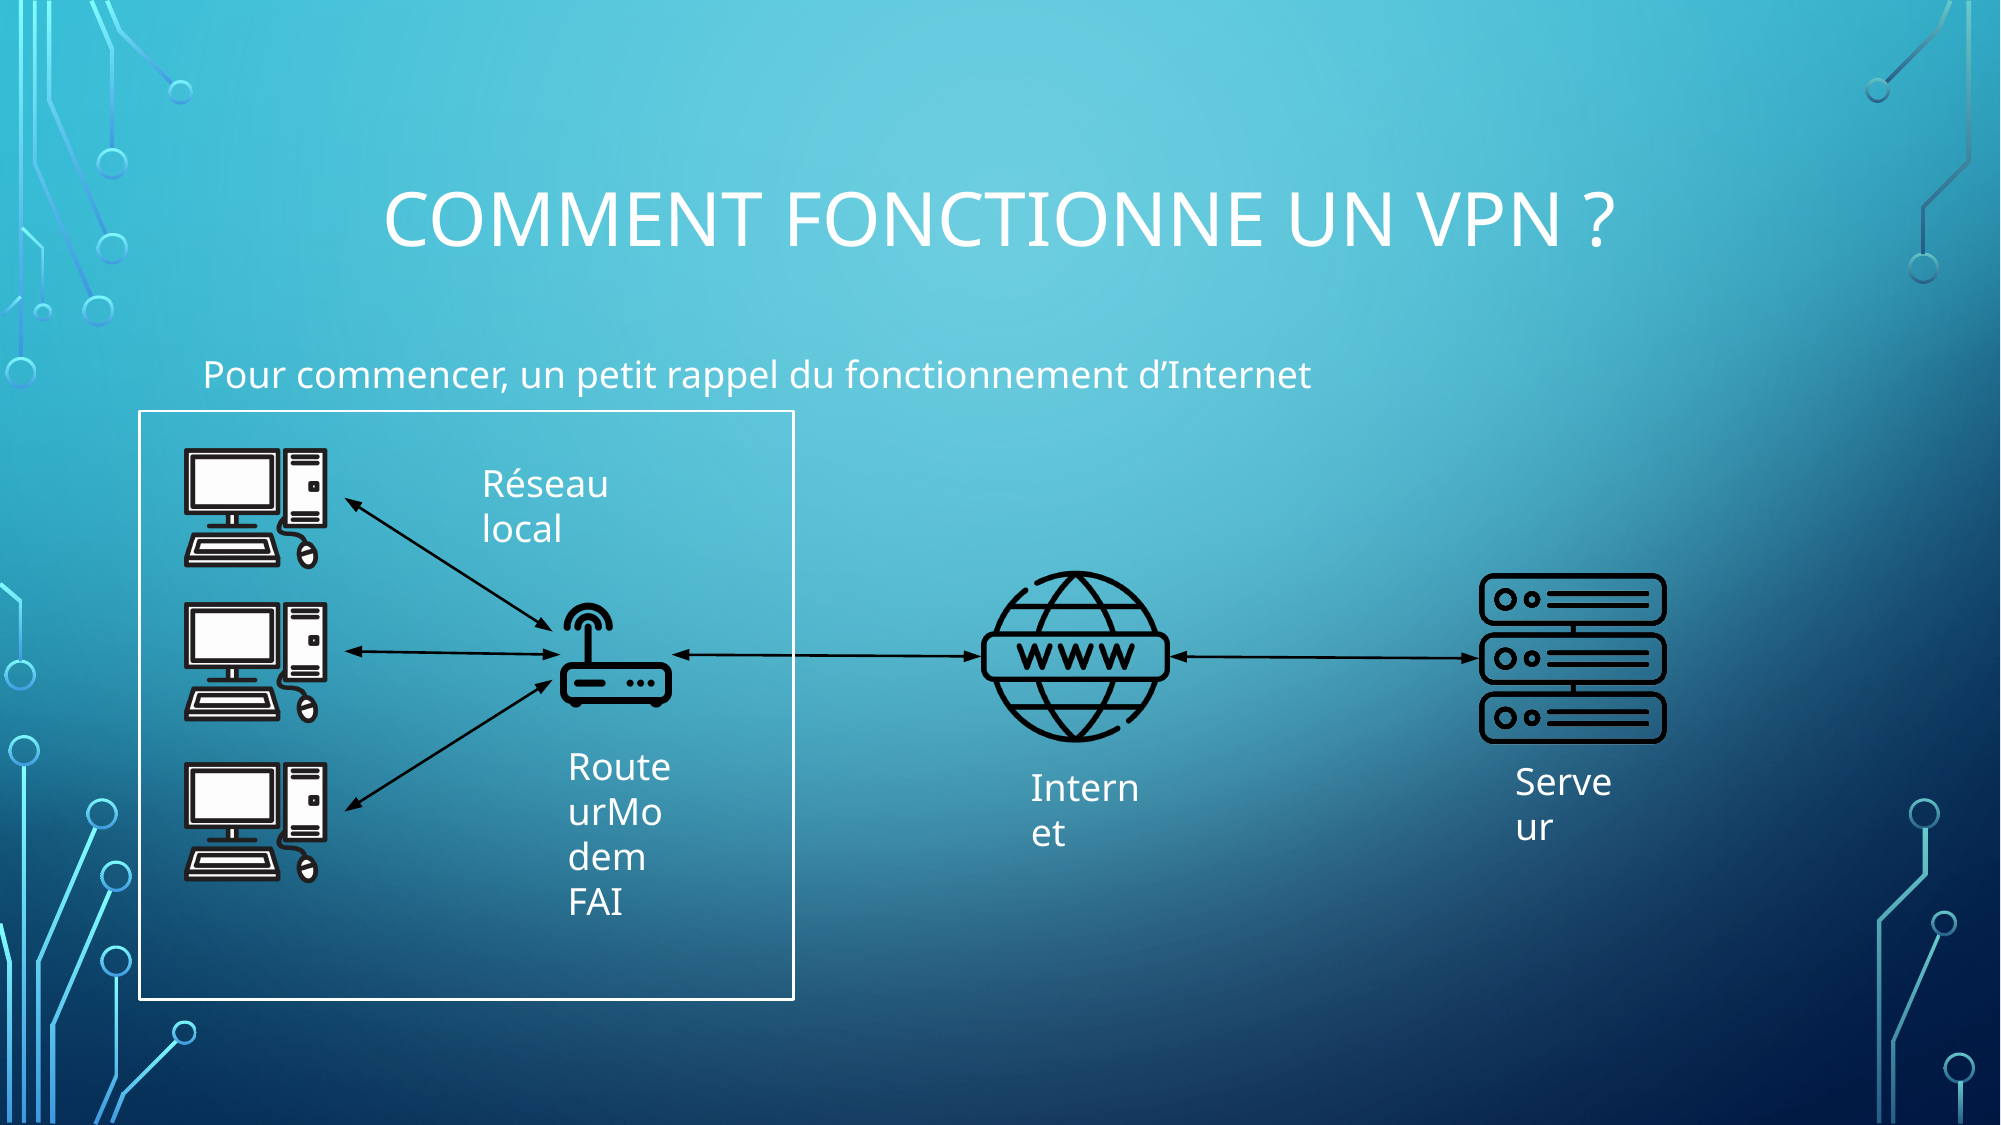

# Comment fonctionne un VPN ?
Pour commencer, un petit rappel du fonctionnement d’Internet
Réseau local
RouteurModem
FAI
Serveur
Internet